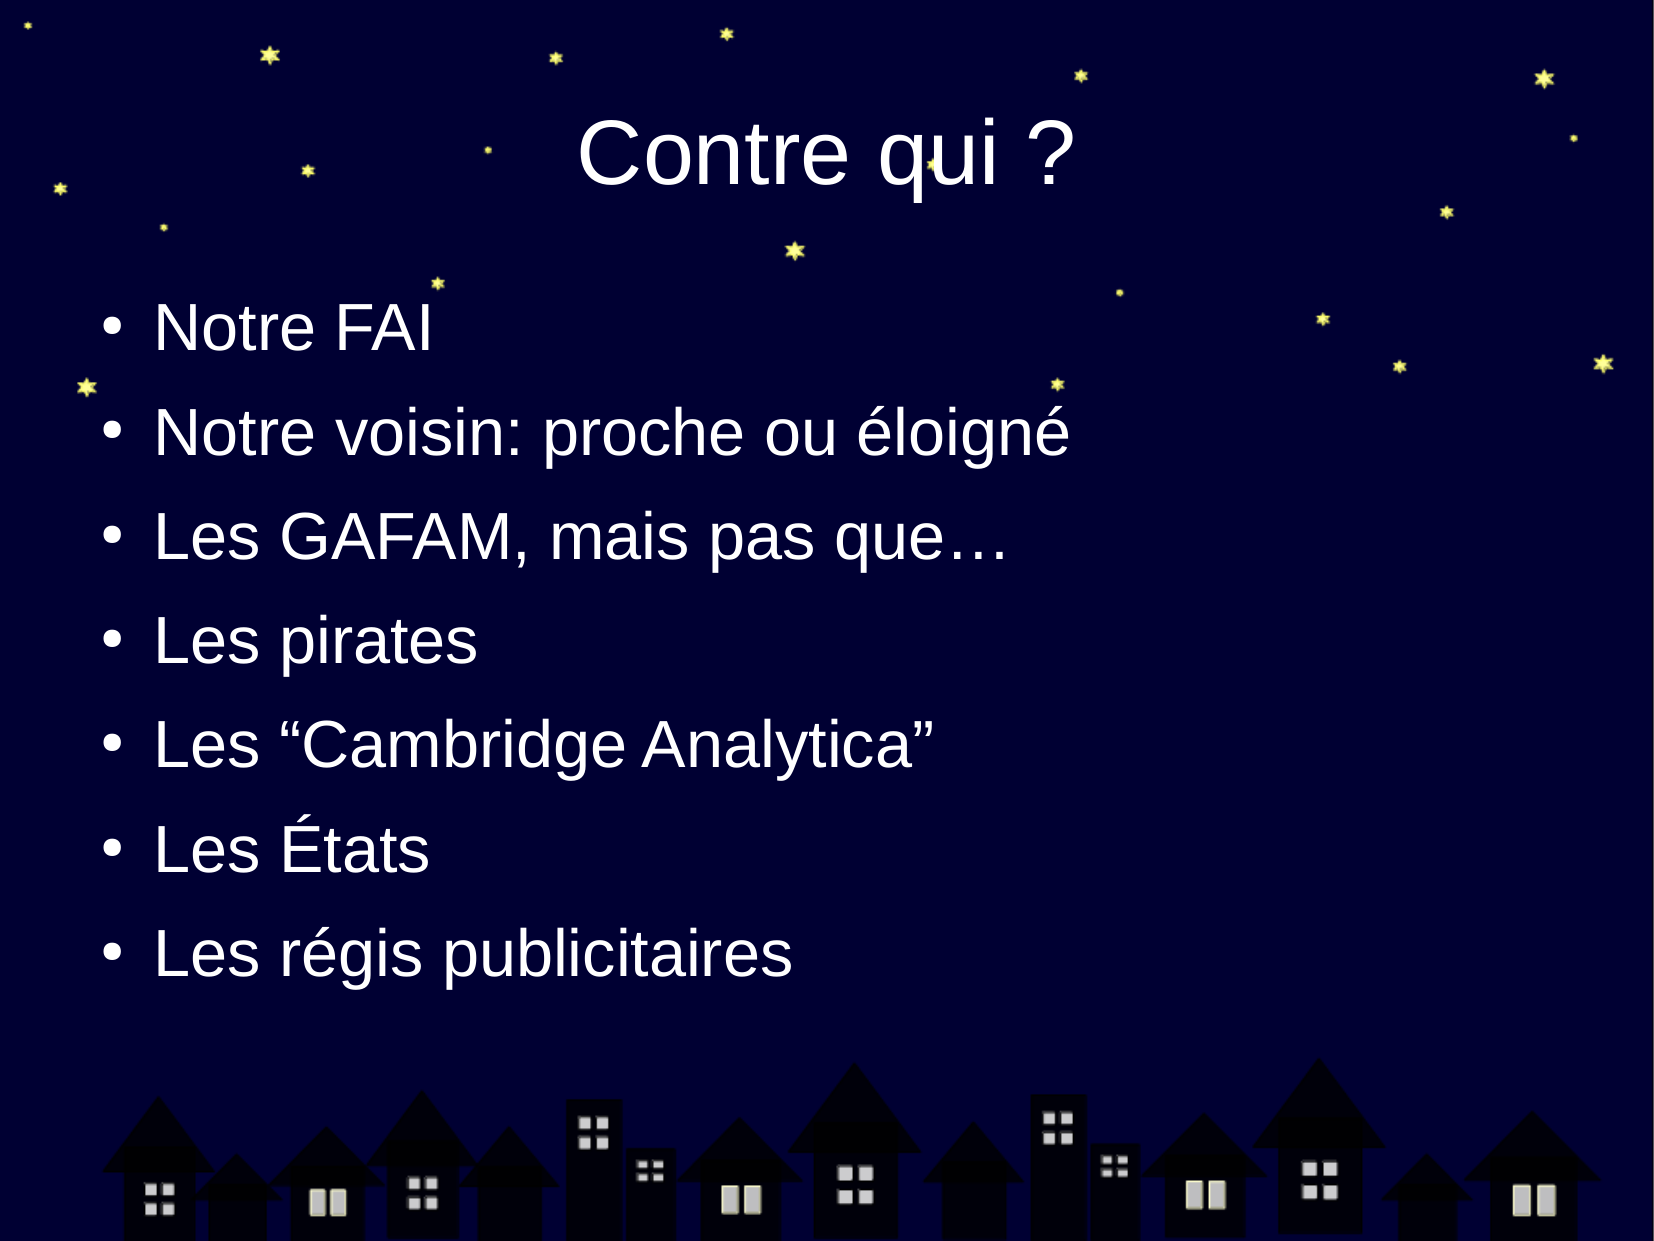

# Contre qui ?
Notre FAI
Notre voisin: proche ou éloigné
Les GAFAM, mais pas que…
Les pirates
Les “Cambridge Analytica”
Les États
Les régis publicitaires